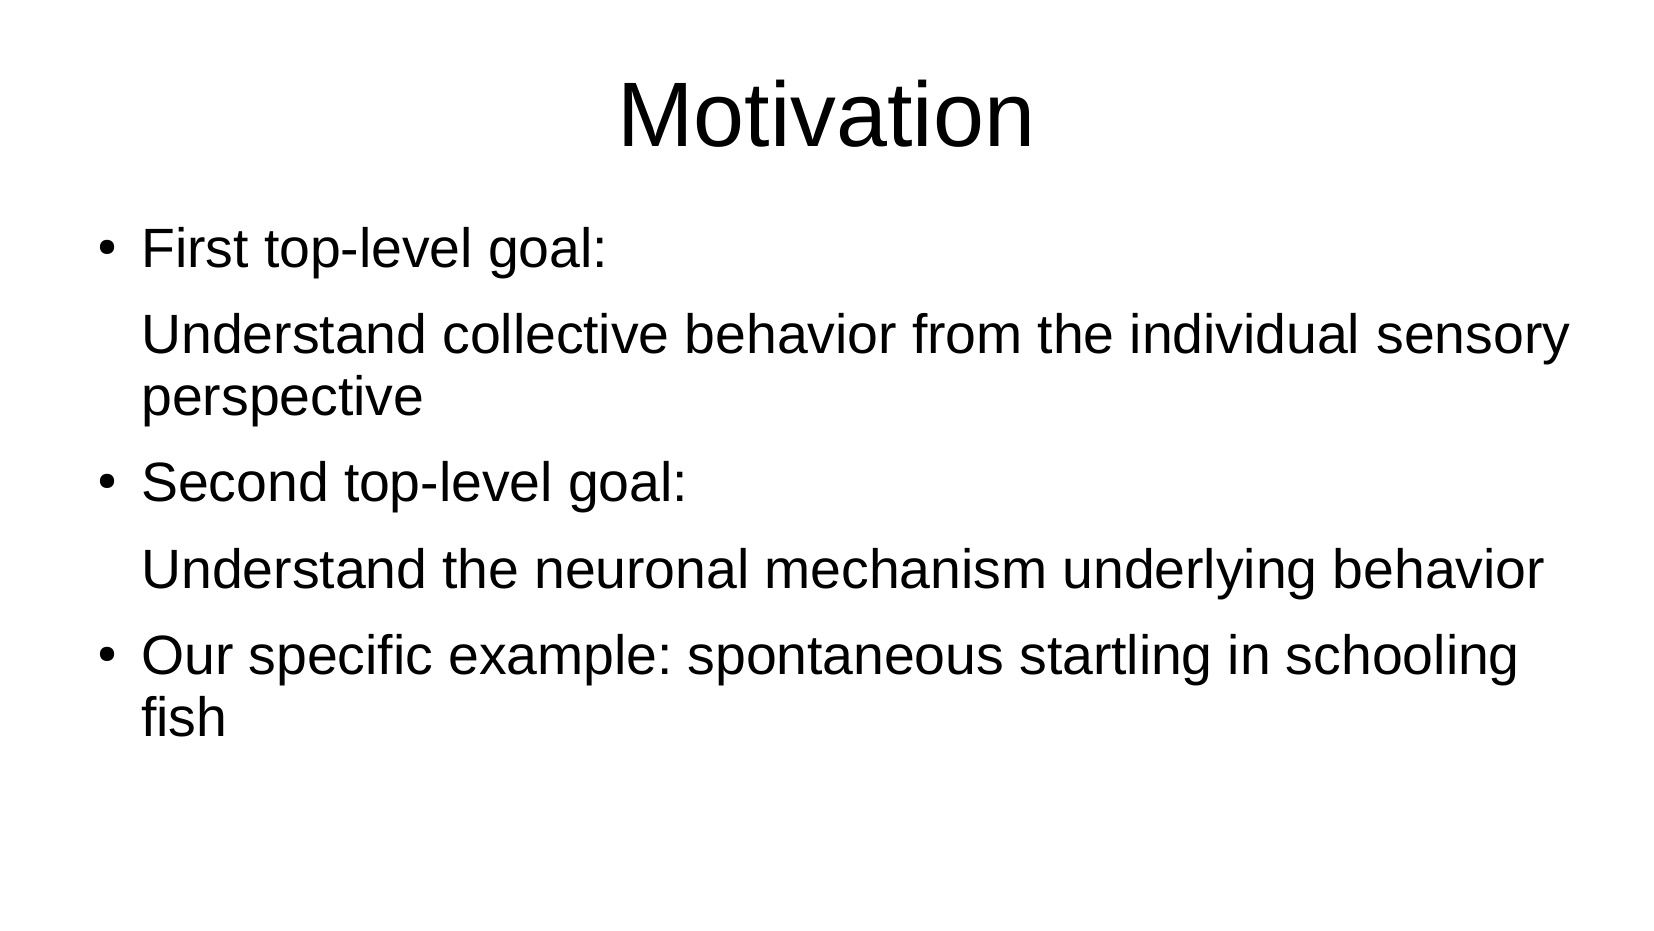

# Motivation
First top-level goal:
Understand collective behavior from the individual sensory perspective
Second top-level goal:
Understand the neuronal mechanism underlying behavior
Our specific example: spontaneous startling in schooling fish